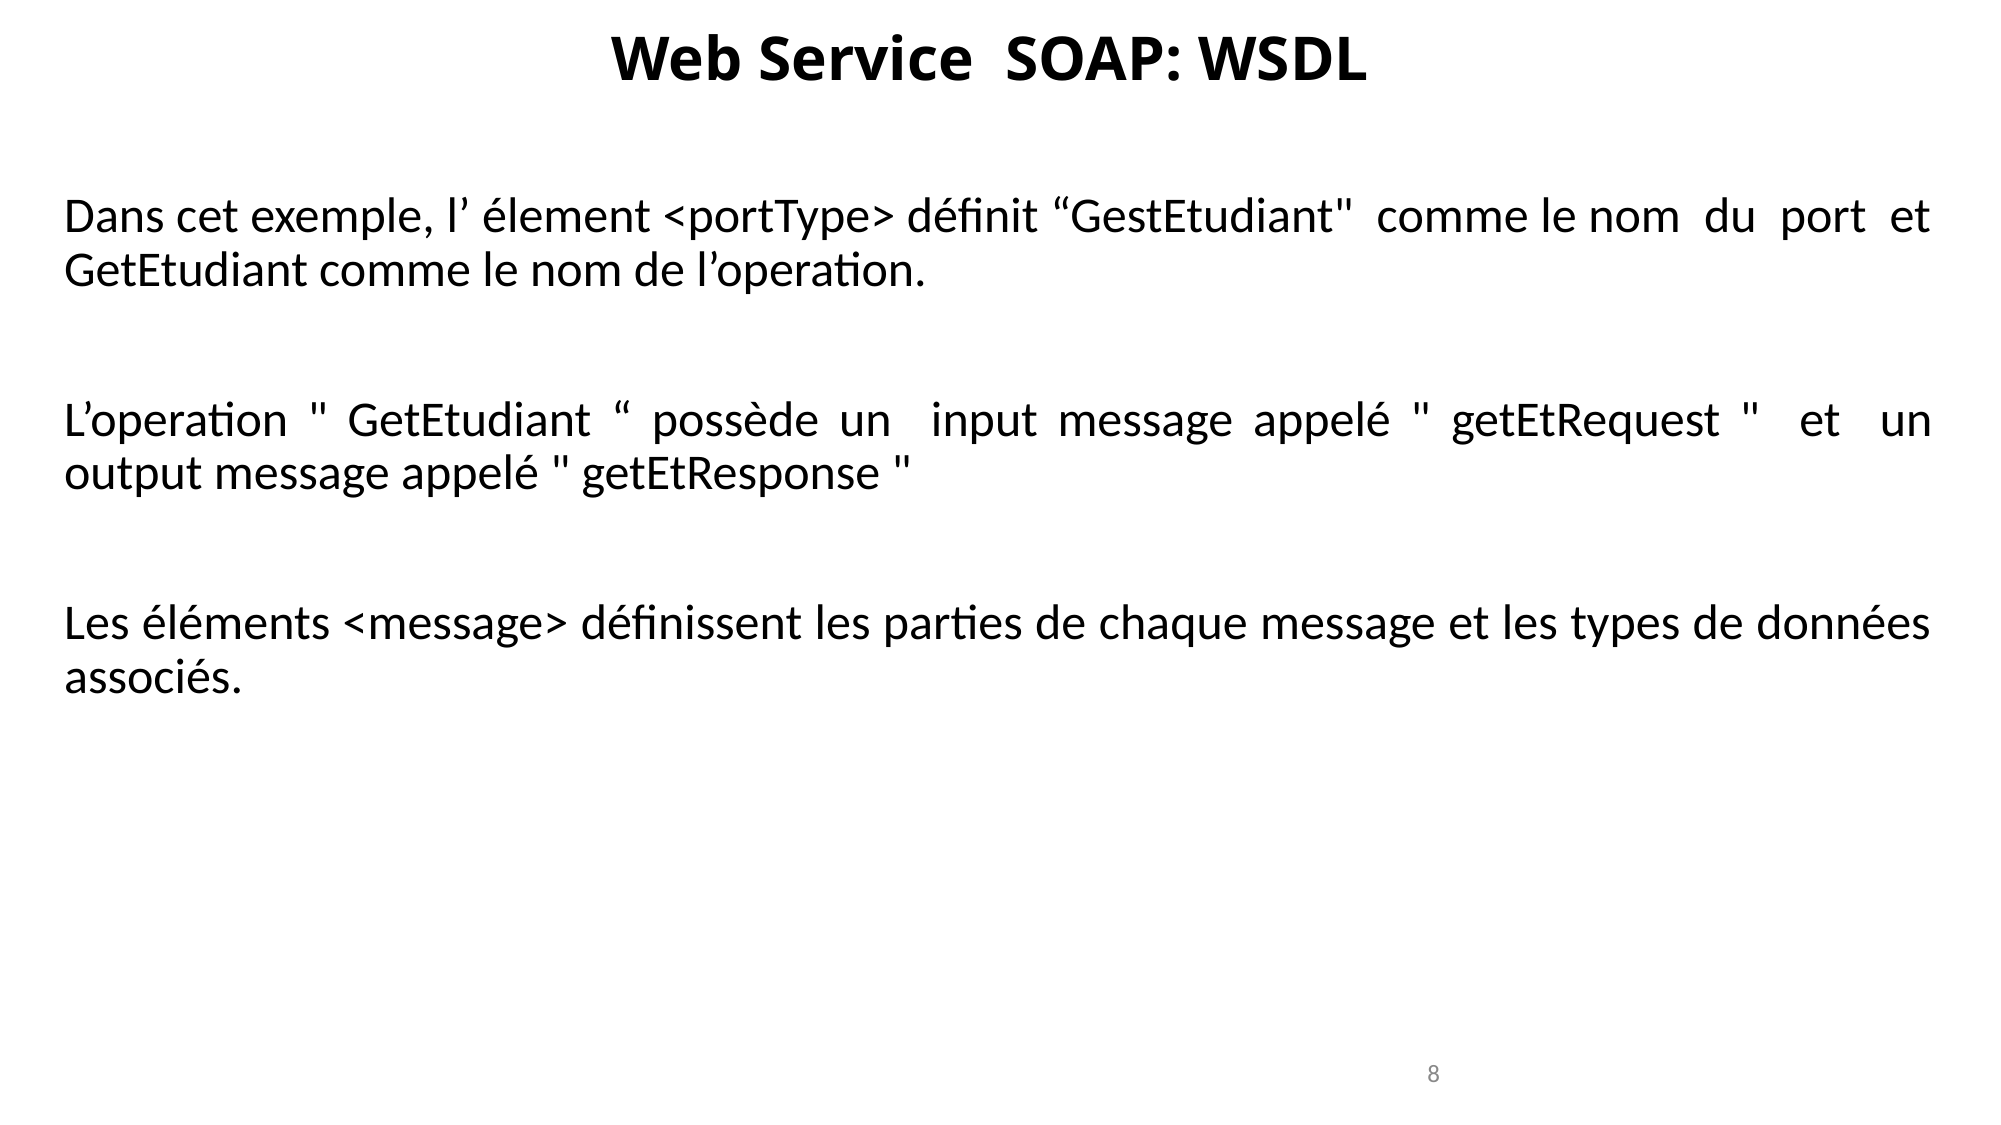

# Web Service SOAP: WSDL
Dans cet exemple, l’ élement <portType> définit “GestEtudiant" comme le nom du port et GetEtudiant comme le nom de l’operation.
L’operation " GetEtudiant “ possède un input message appelé " getEtRequest " et un output message appelé " getEtResponse "
Les éléments <message> définissent les parties de chaque message et les types de données associés.